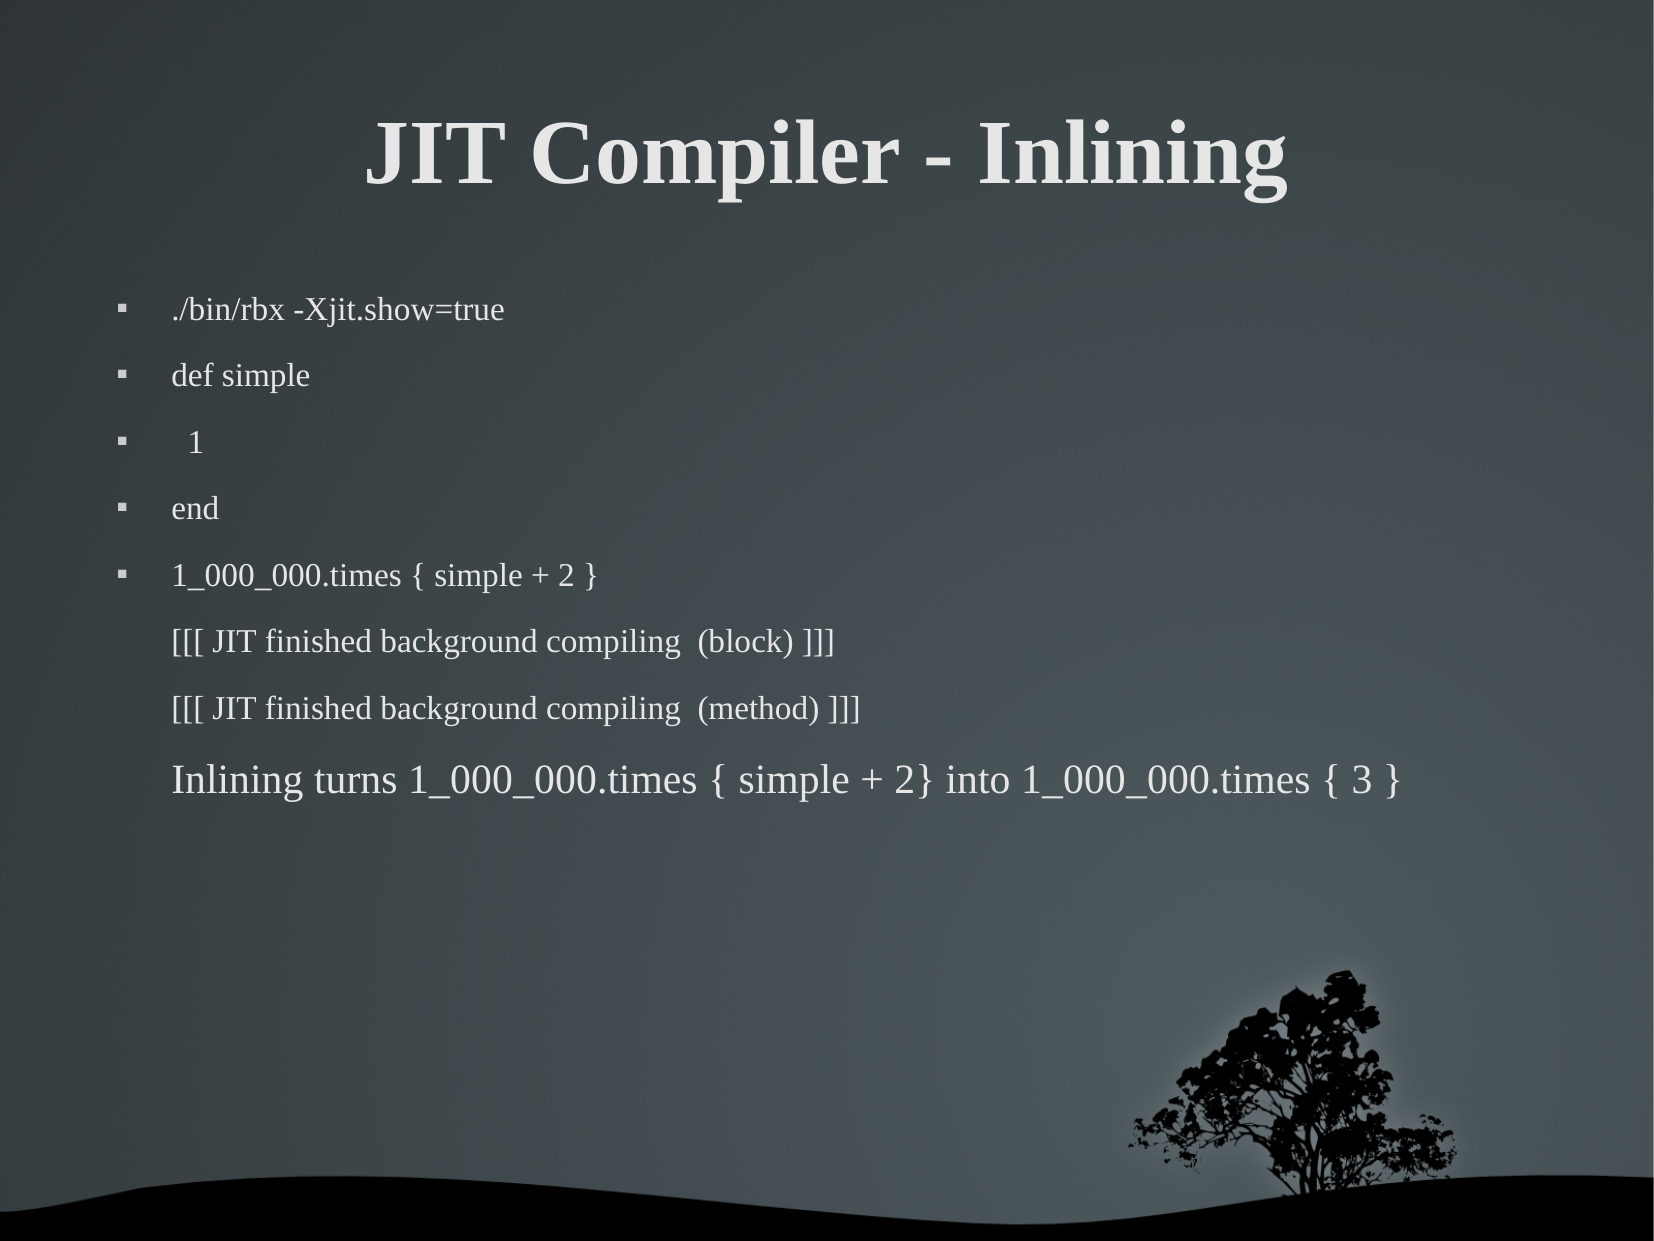

# JIT Compiler - Inlining
./bin/rbx -Xjit.show=true
def simple
 1
end
1_000_000.times { simple + 2 }
[[[ JIT finished background compiling (block) ]]]
[[[ JIT finished background compiling (method) ]]]
Inlining turns 1_000_000.times { simple + 2} into 1_000_000.times { 3 }